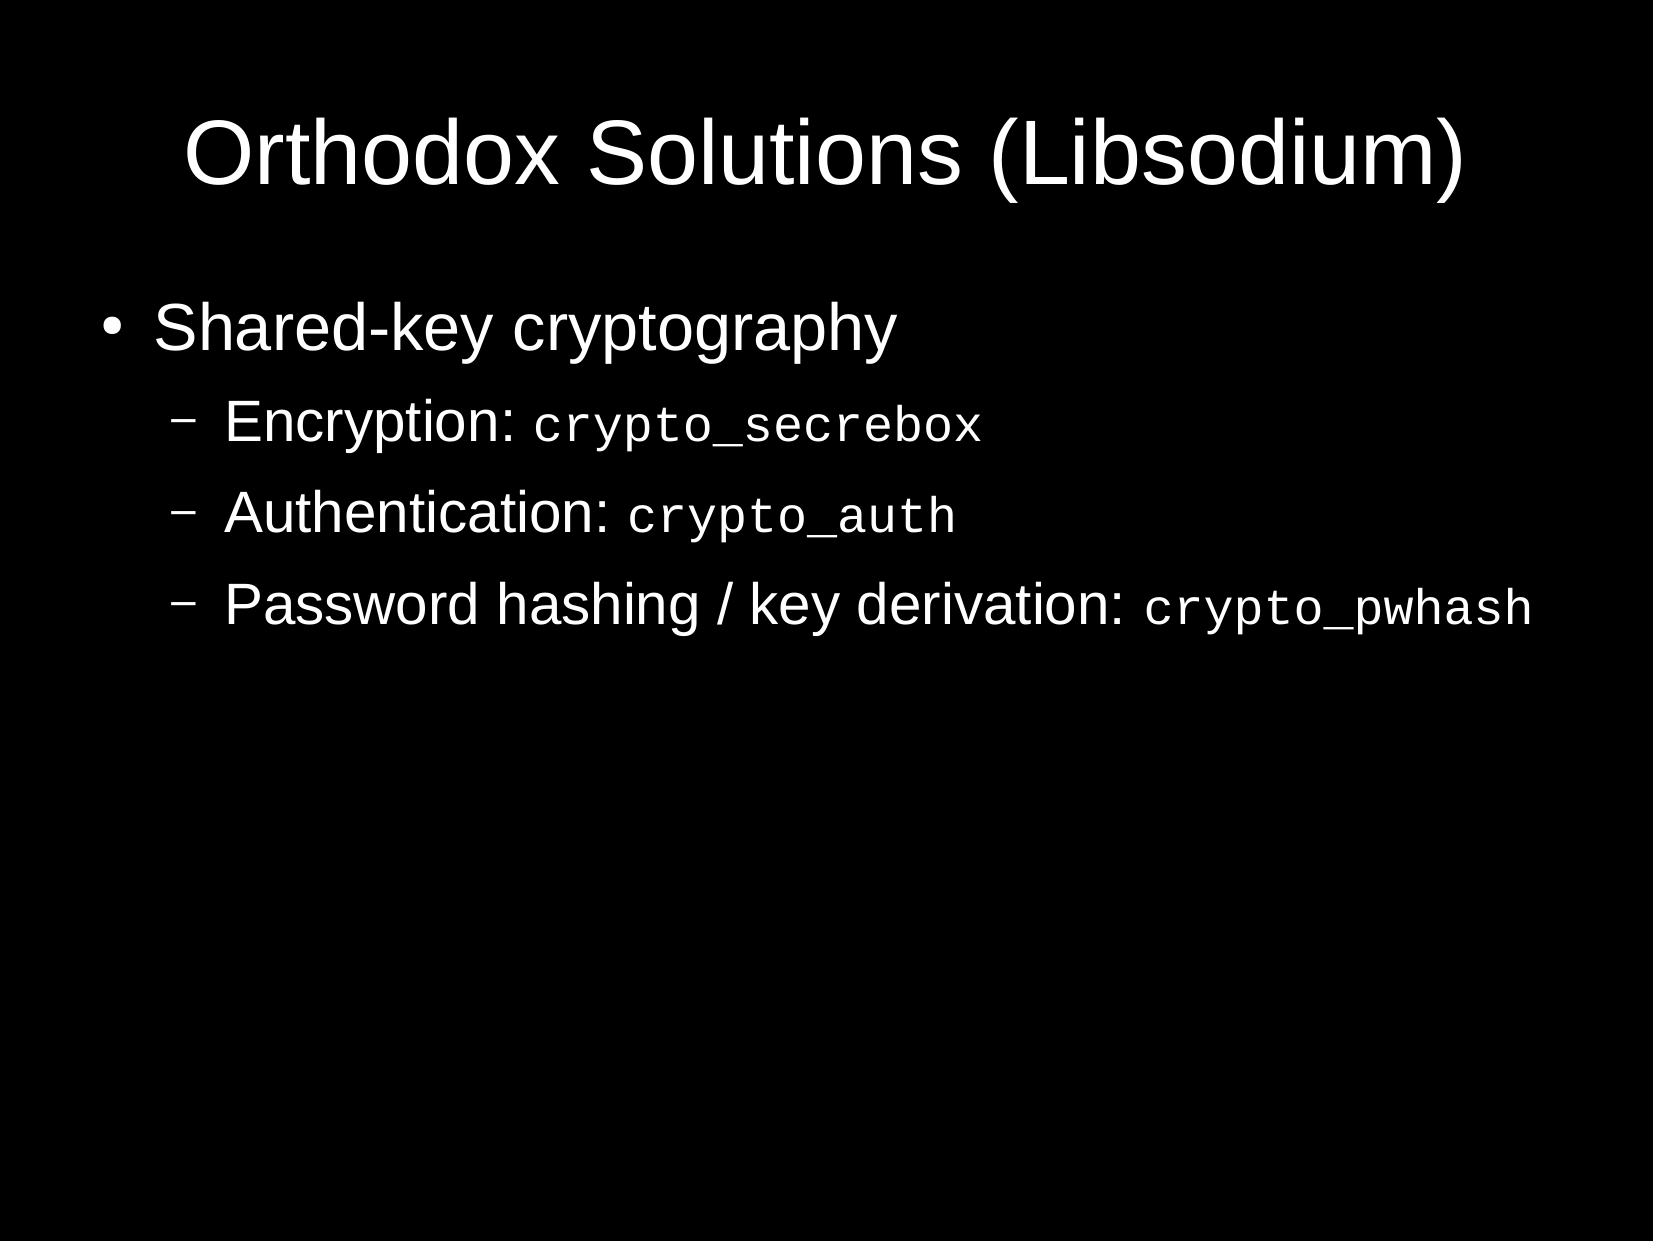

# Orthodox Solutions (Libsodium)
Shared-key cryptography
Encryption: crypto_secrebox
Authentication: crypto_auth
Password hashing / key derivation: crypto_pwhash